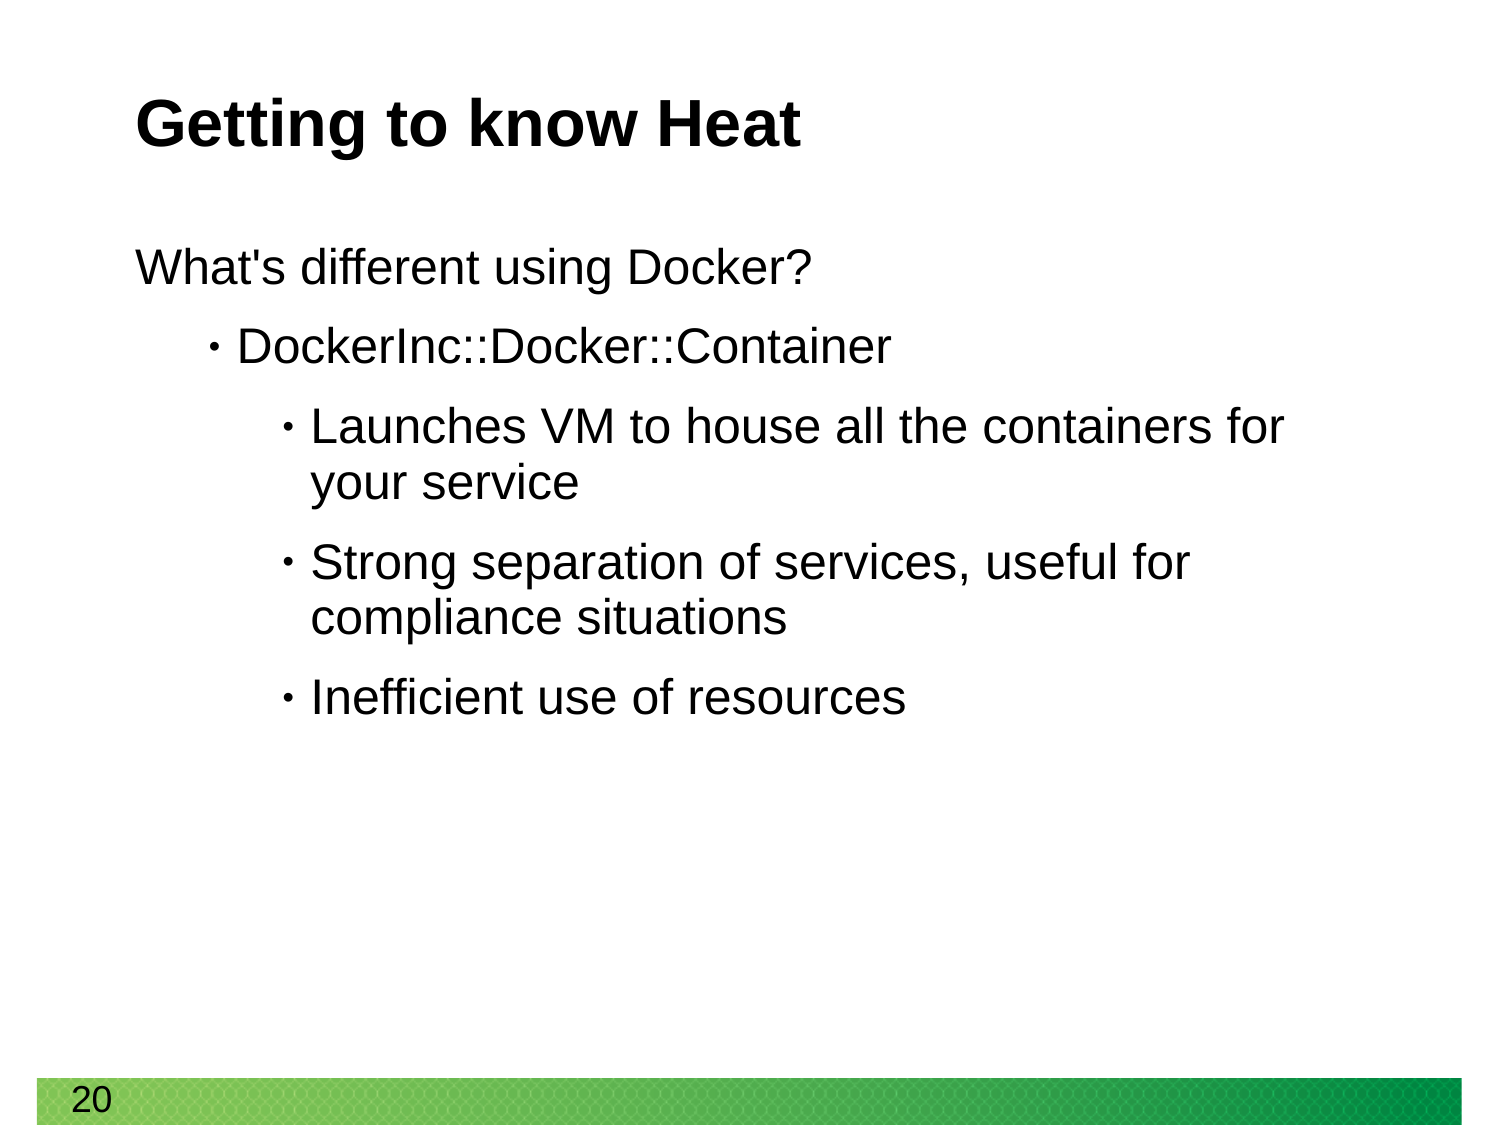

# Getting to know Heat
What's different using Docker?
DockerInc::Docker::Container
Launches VM to house all the containers for your service
Strong separation of services, useful for compliance situations
Inefficient use of resources